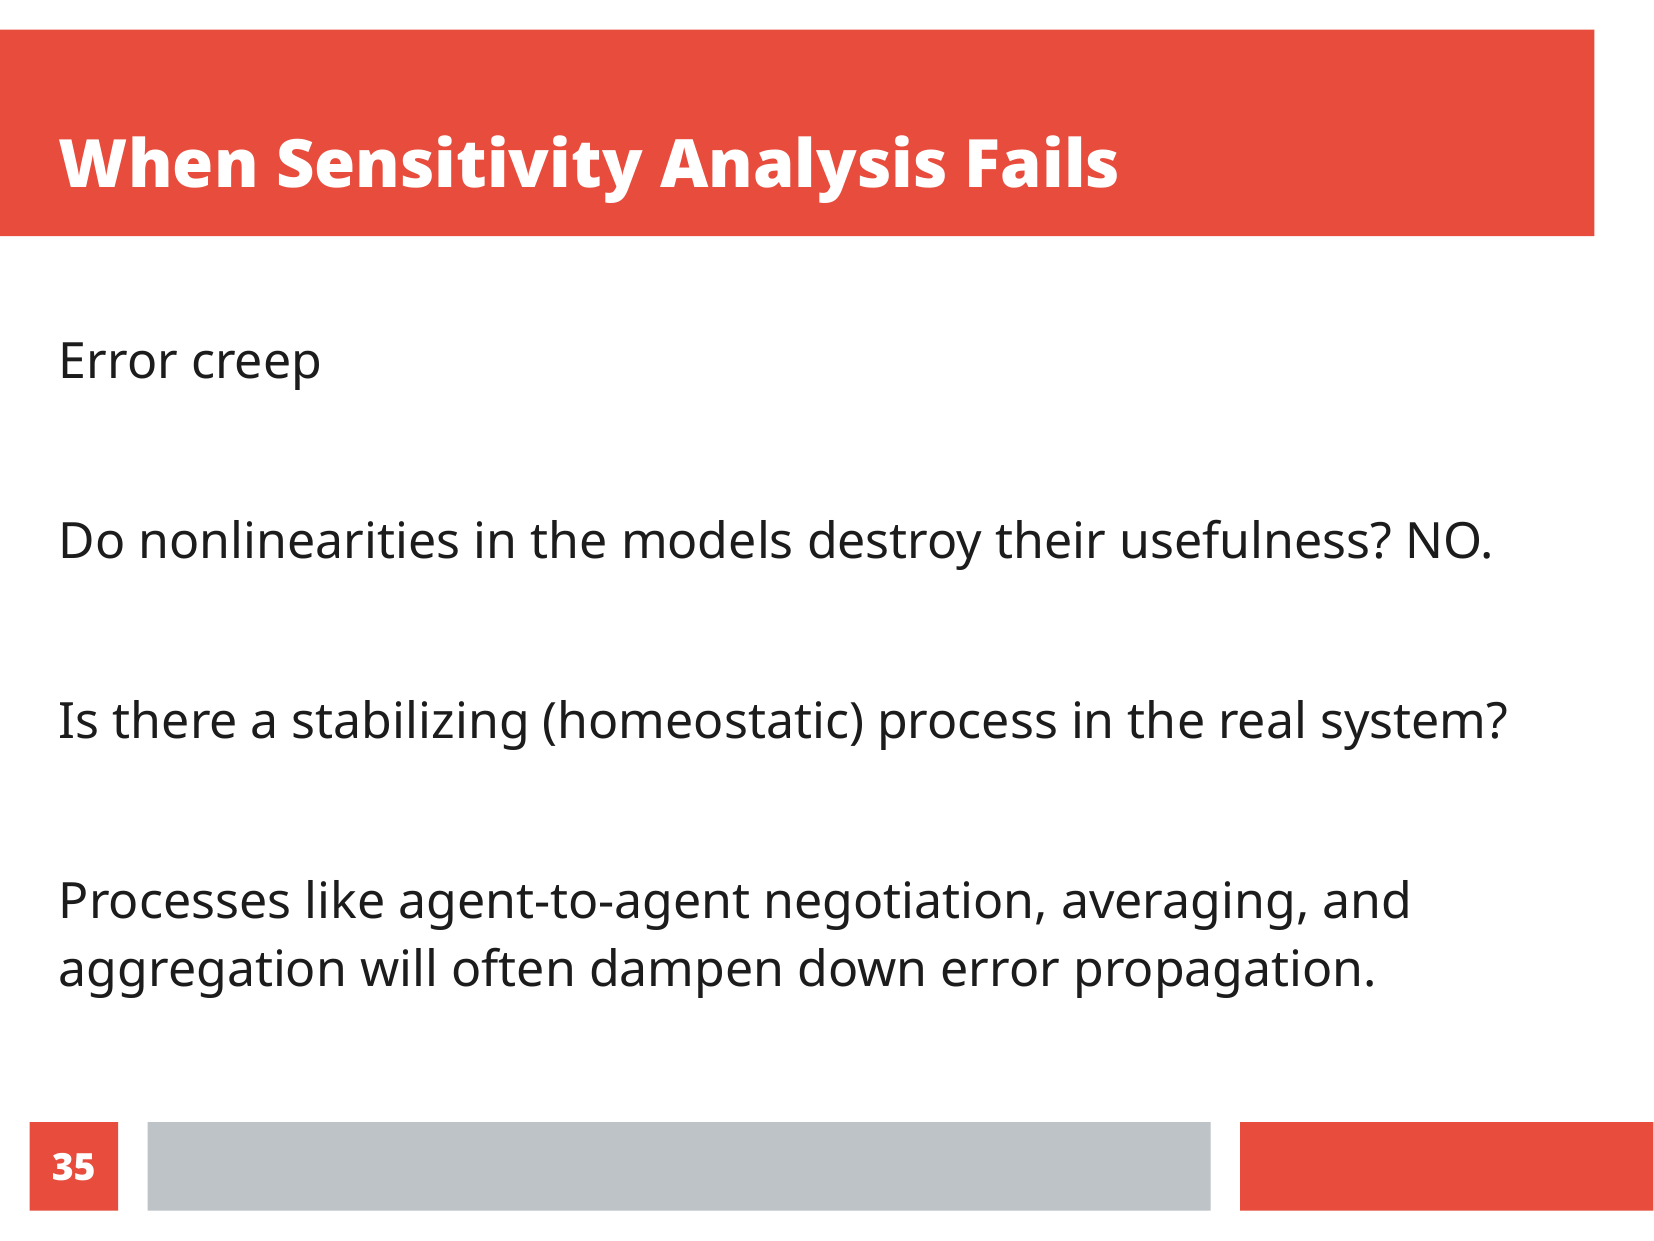

# When Sensitivity Analysis Fails
Error creep
Do nonlinearities in the models destroy their usefulness? NO.
Is there a stabilizing (homeostatic) process in the real system?
Processes like agent-to-agent negotiation, averaging, and aggregation will often dampen down error propagation.
35